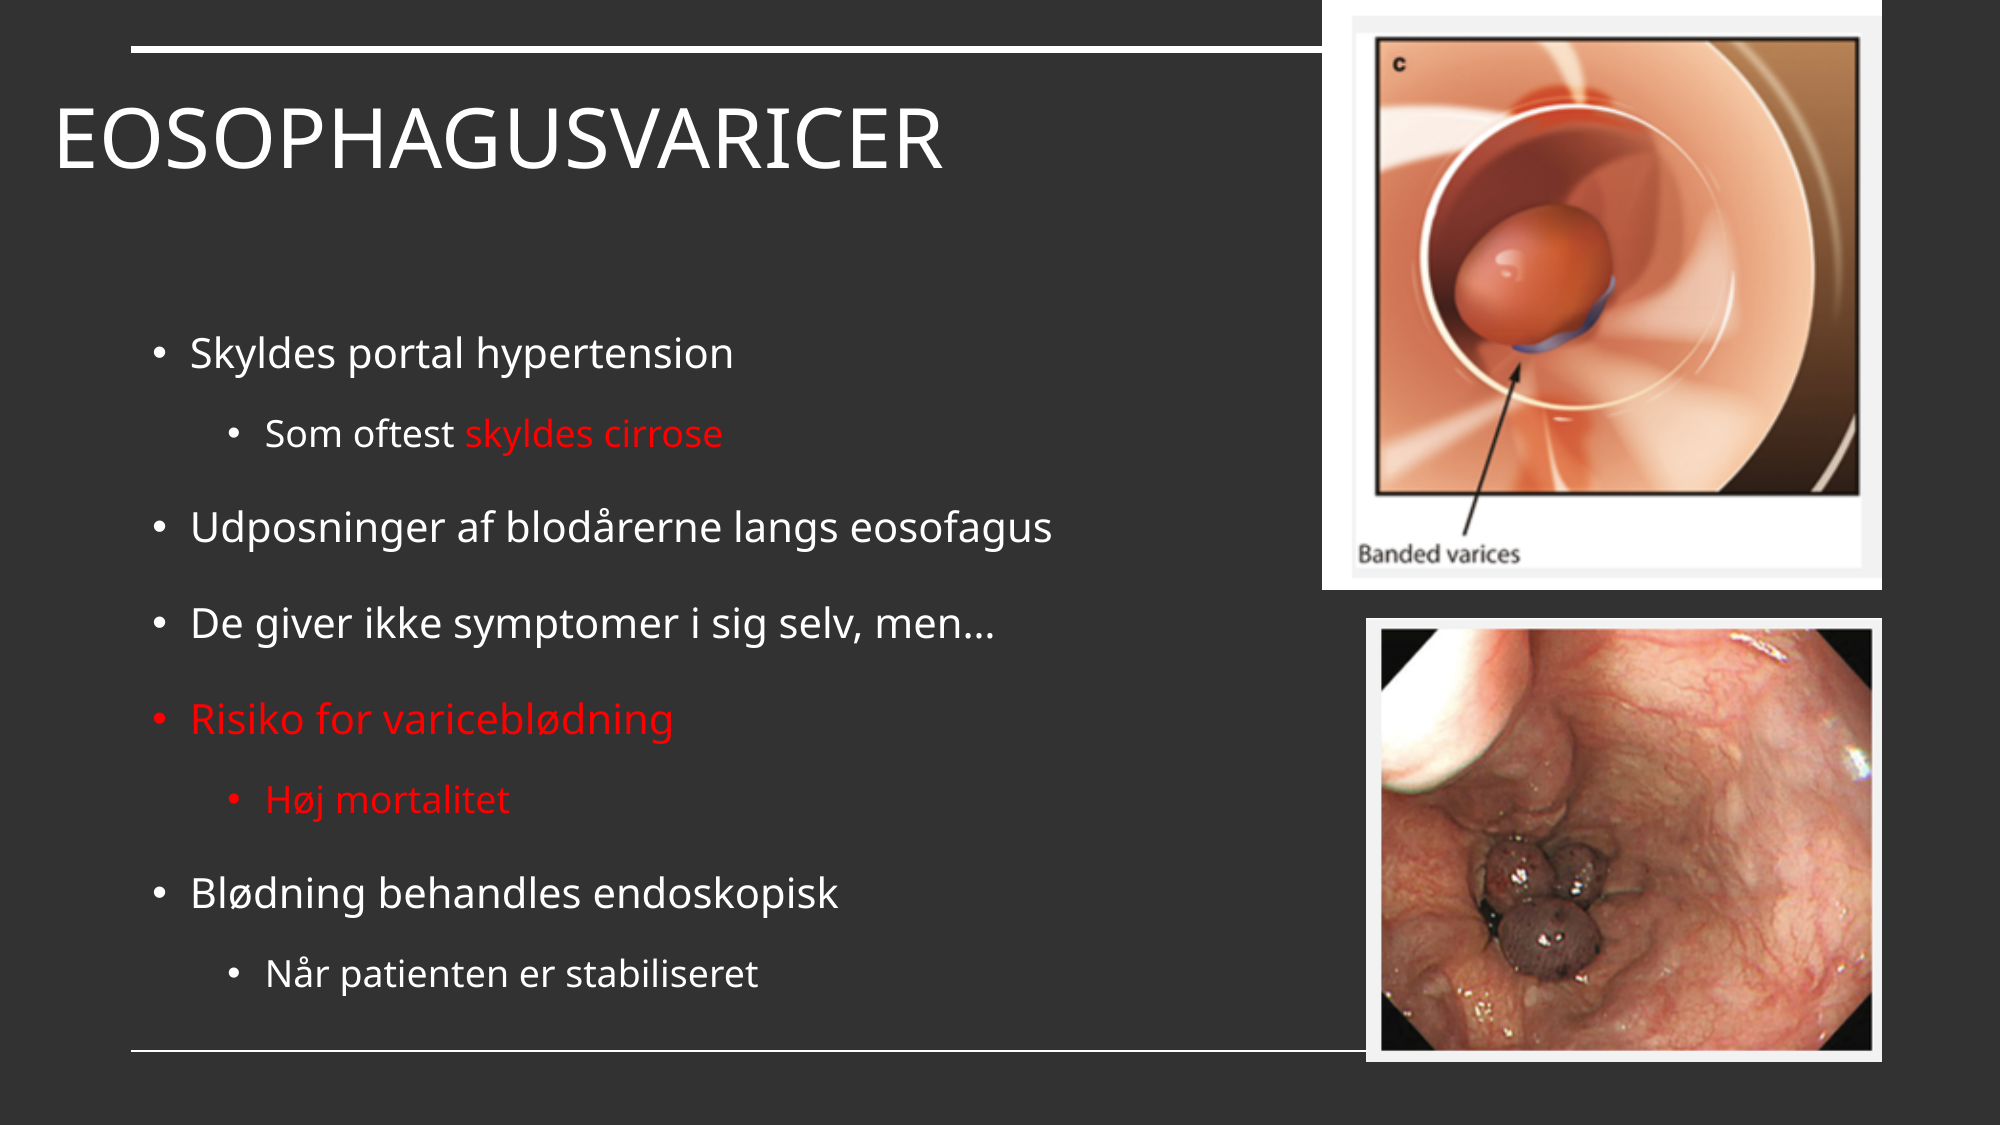

# Eosophagusvaricer
Skyldes portal hypertension
Som oftest skyldes cirrose
Udposninger af blodårerne langs eosofagus
De giver ikke symptomer i sig selv, men…
Risiko for variceblødning
Høj mortalitet
Blødning behandles endoskopisk
Når patienten er stabiliseret